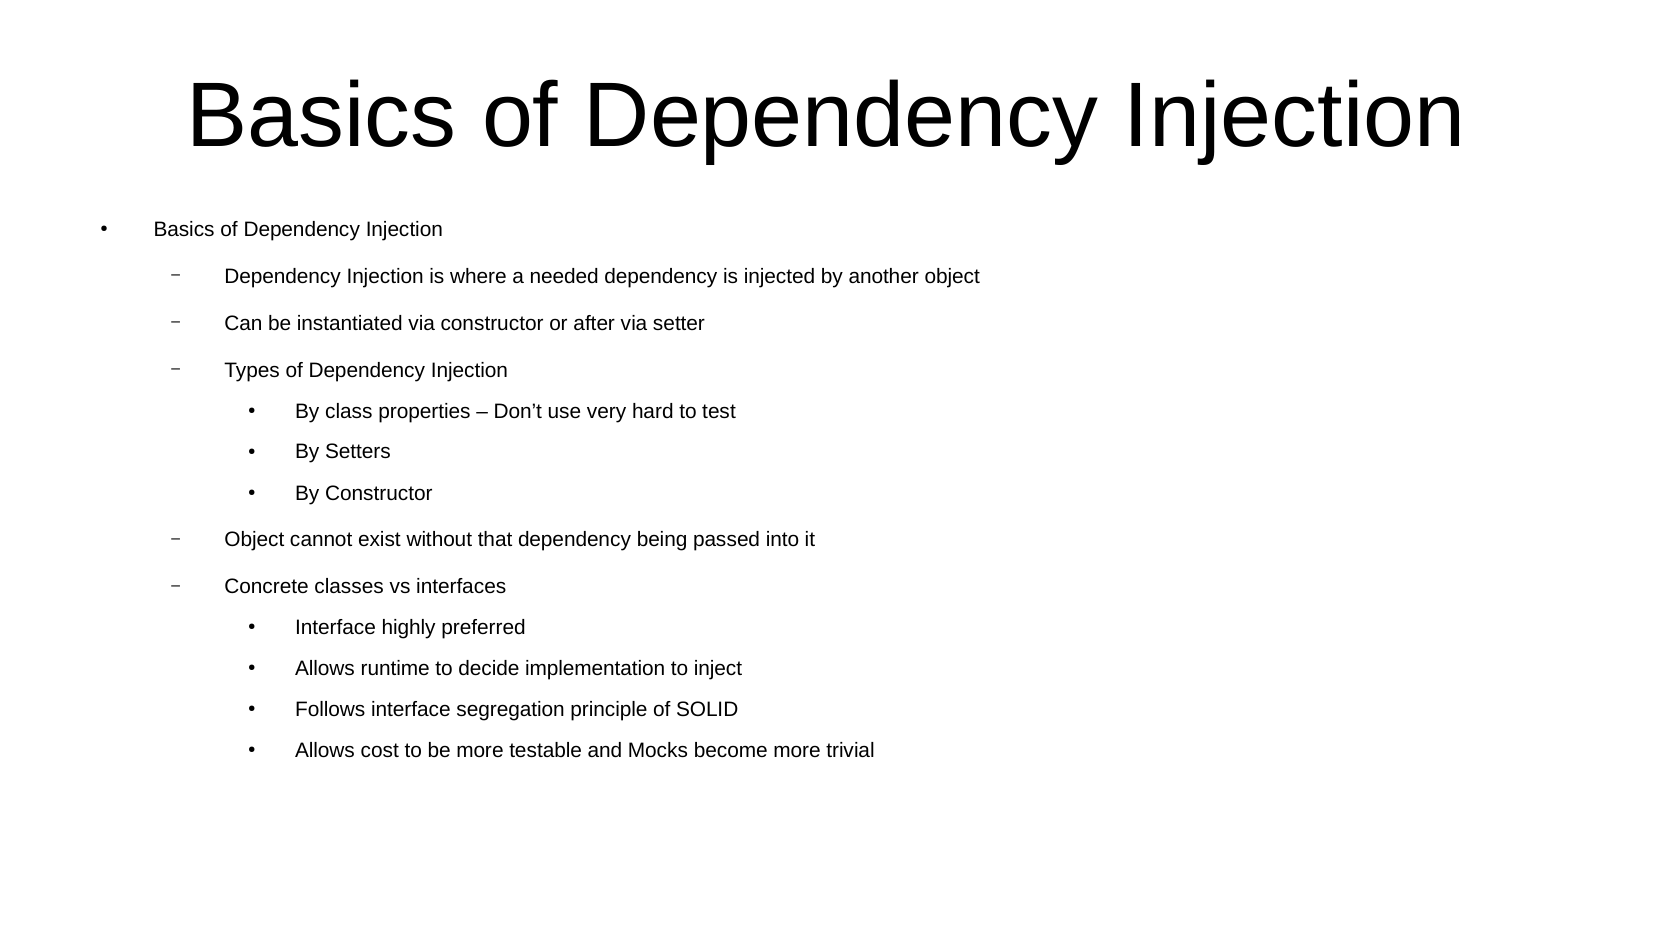

# Basics of Dependency Injection
Basics of Dependency Injection
Dependency Injection is where a needed dependency is injected by another object
Can be instantiated via constructor or after via setter
Types of Dependency Injection
By class properties – Don’t use very hard to test
By Setters
By Constructor
Object cannot exist without that dependency being passed into it
Concrete classes vs interfaces
Interface highly preferred
Allows runtime to decide implementation to inject
Follows interface segregation principle of SOLID
Allows cost to be more testable and Mocks become more trivial